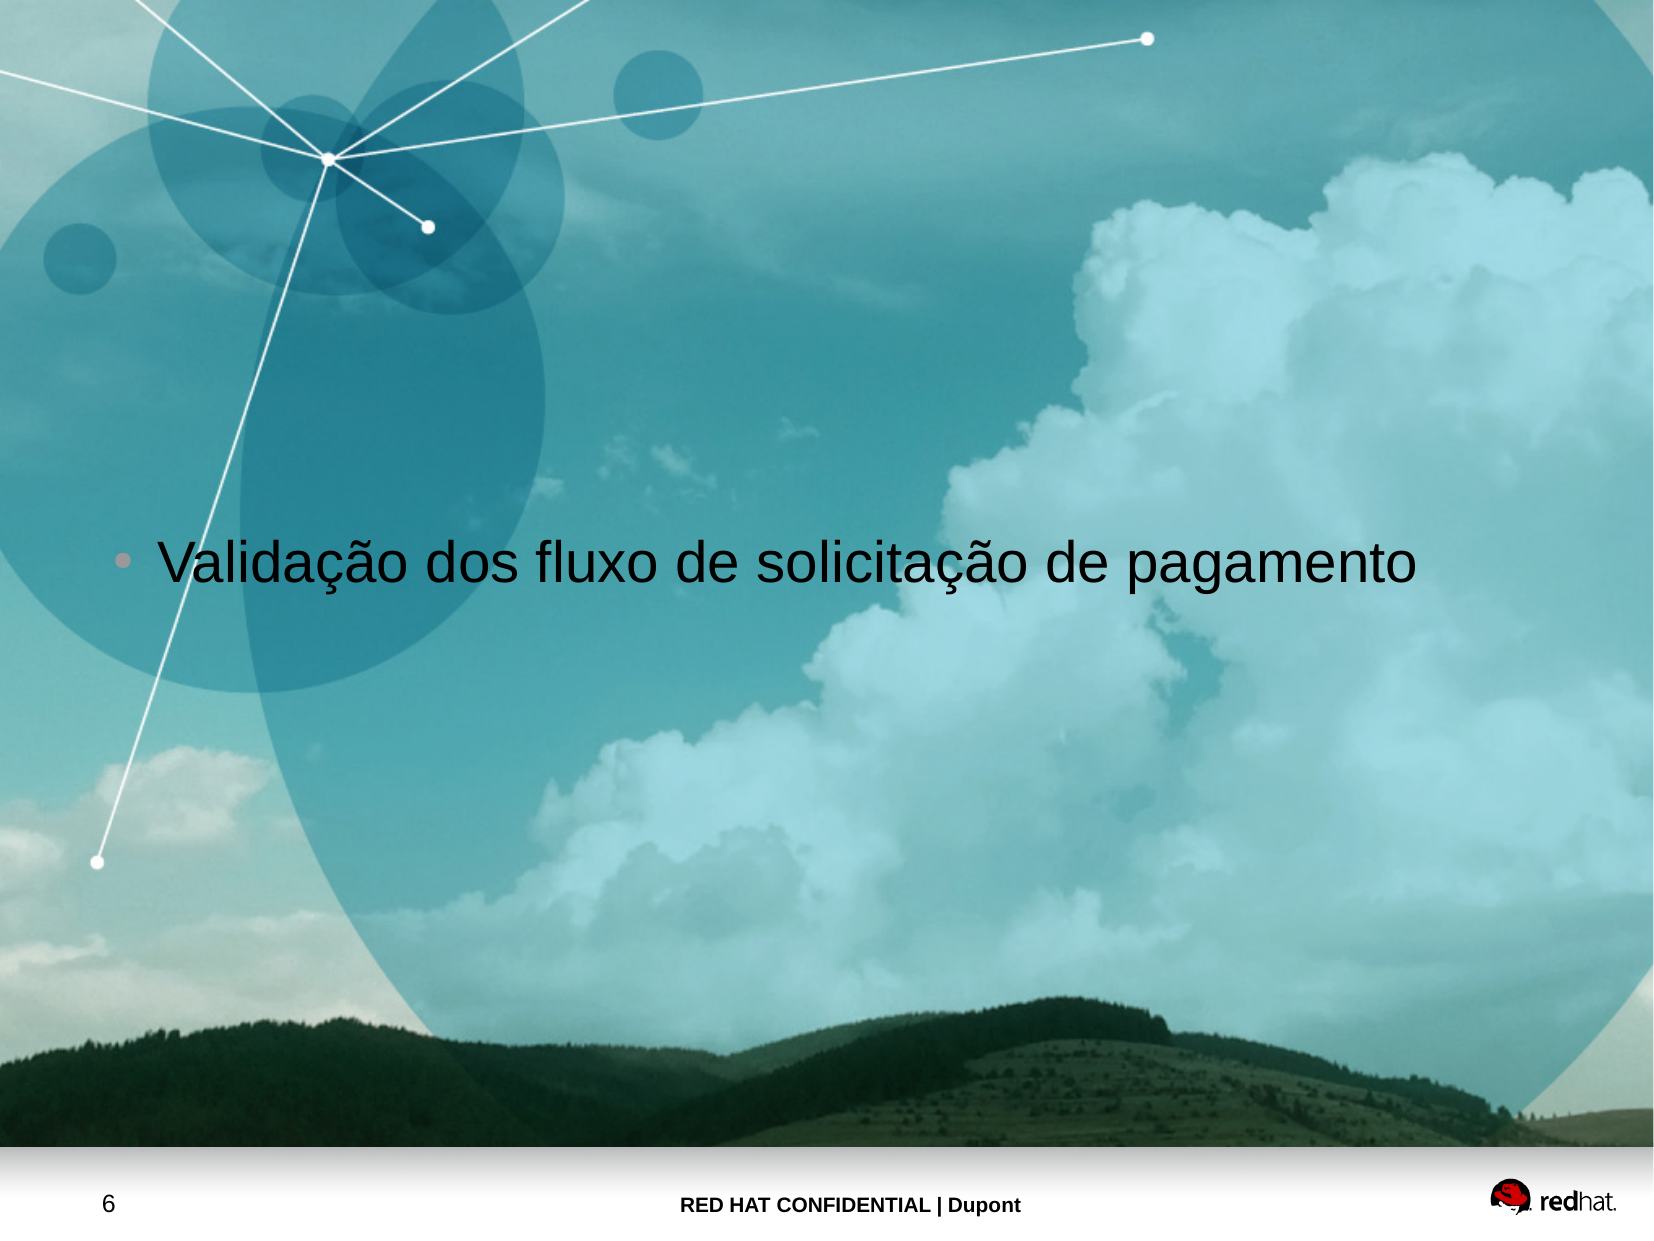

Validação dos fluxo de solicitação de pagamento